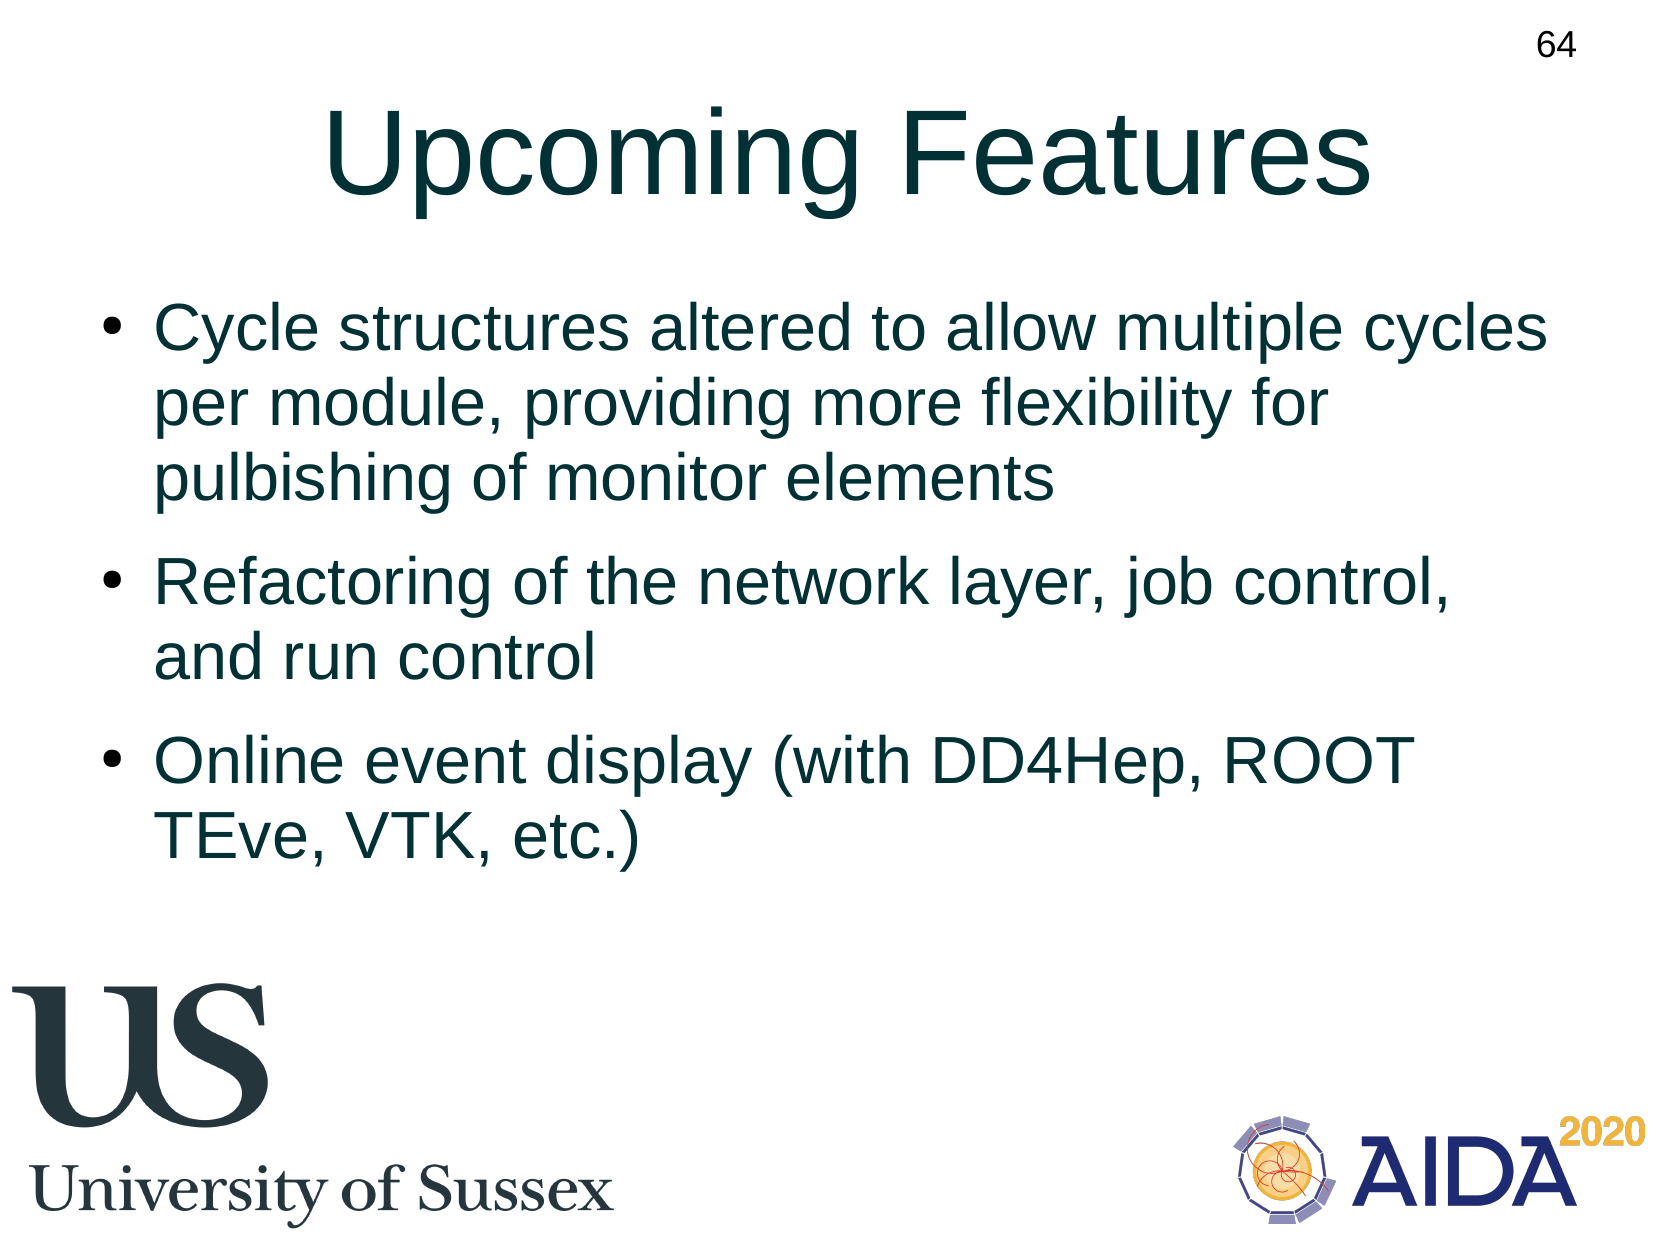

# Upcoming Features
Cycle structures altered to allow multiple cycles per module, providing more flexibility for pulbishing of monitor elements
Refactoring of the network layer, job control, and run control
Online event display (with DD4Hep, ROOT TEve, VTK, etc.)